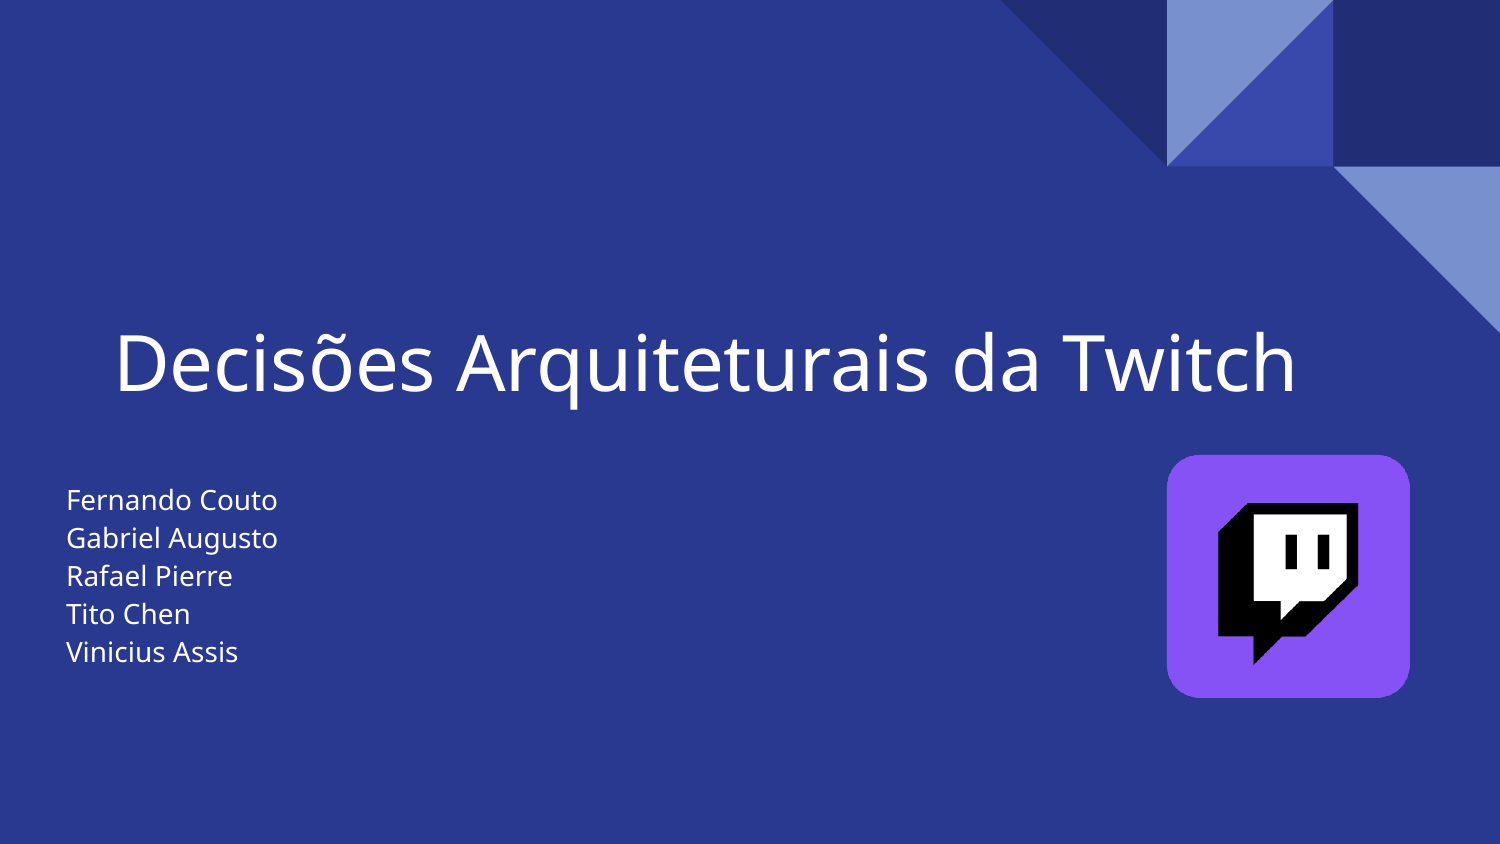

# Decisões Arquiteturais da Twitch
Fernando Couto
Gabriel Augusto
Rafael Pierre
Tito Chen
Vinicius Assis